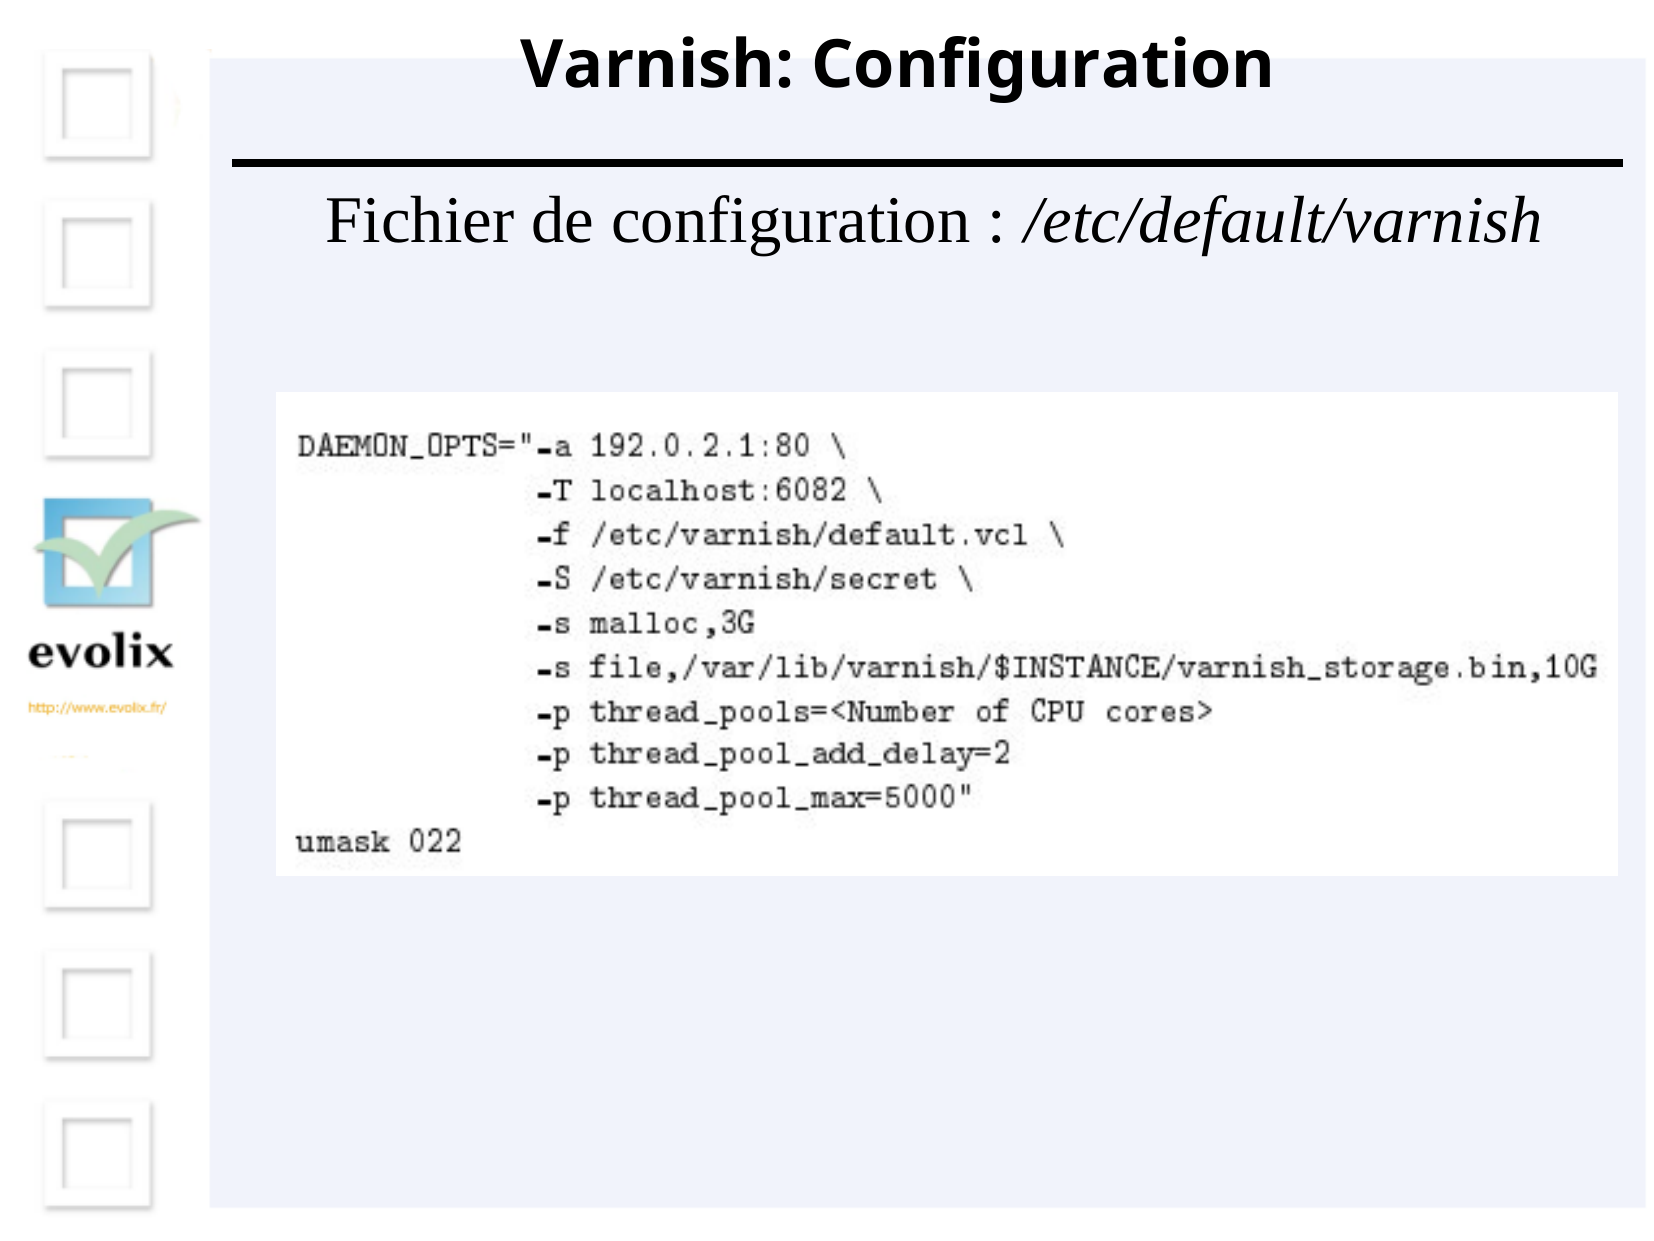

# Varnish: Configuration
Fichier de configuration : /etc/default/varnish